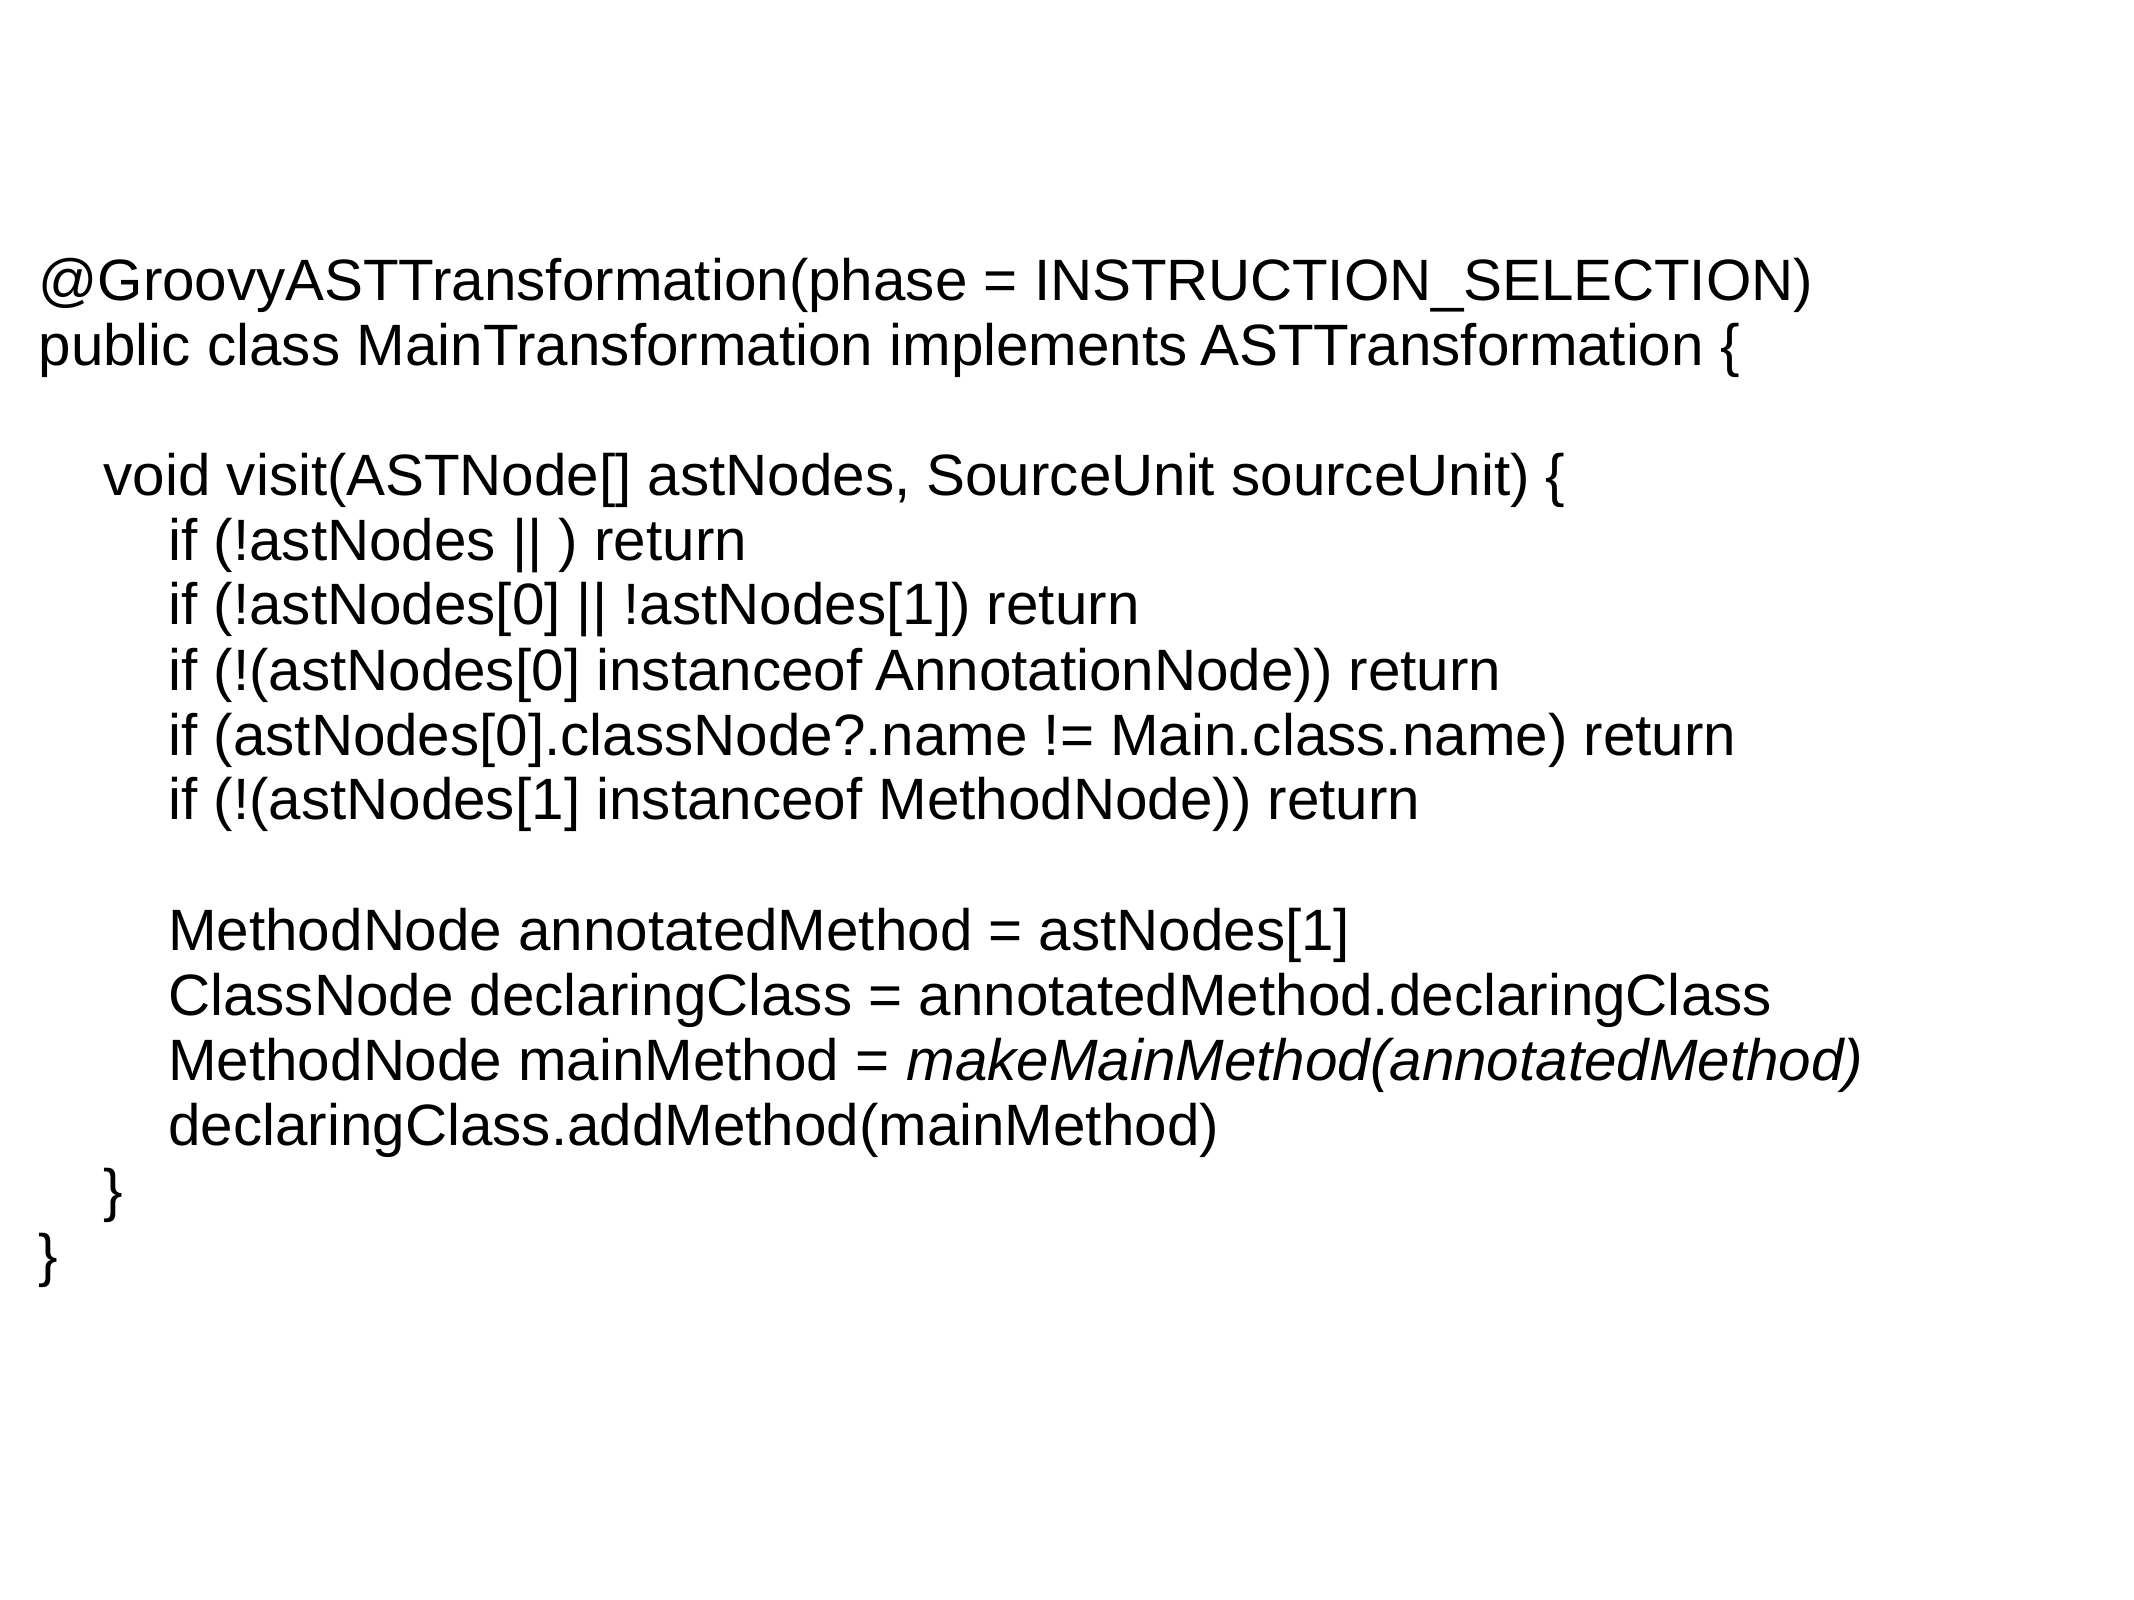

@GroovyASTTransformation(phase = INSTRUCTION_SELECTION)
public class MainTransformation implements ASTTransformation {
 void visit(ASTNode[] astNodes, SourceUnit sourceUnit) {
 if (!astNodes || ) return
 if (!astNodes[0] || !astNodes[1]) return
 if (!(astNodes[0] instanceof AnnotationNode)) return
 if (astNodes[0].classNode?.name != Main.class.name) return
 if (!(astNodes[1] instanceof MethodNode)) return
 MethodNode annotatedMethod = astNodes[1]
 ClassNode declaringClass = annotatedMethod.declaringClass
 MethodNode mainMethod = makeMainMethod(annotatedMethod)
 declaringClass.addMethod(mainMethod)
 }
}